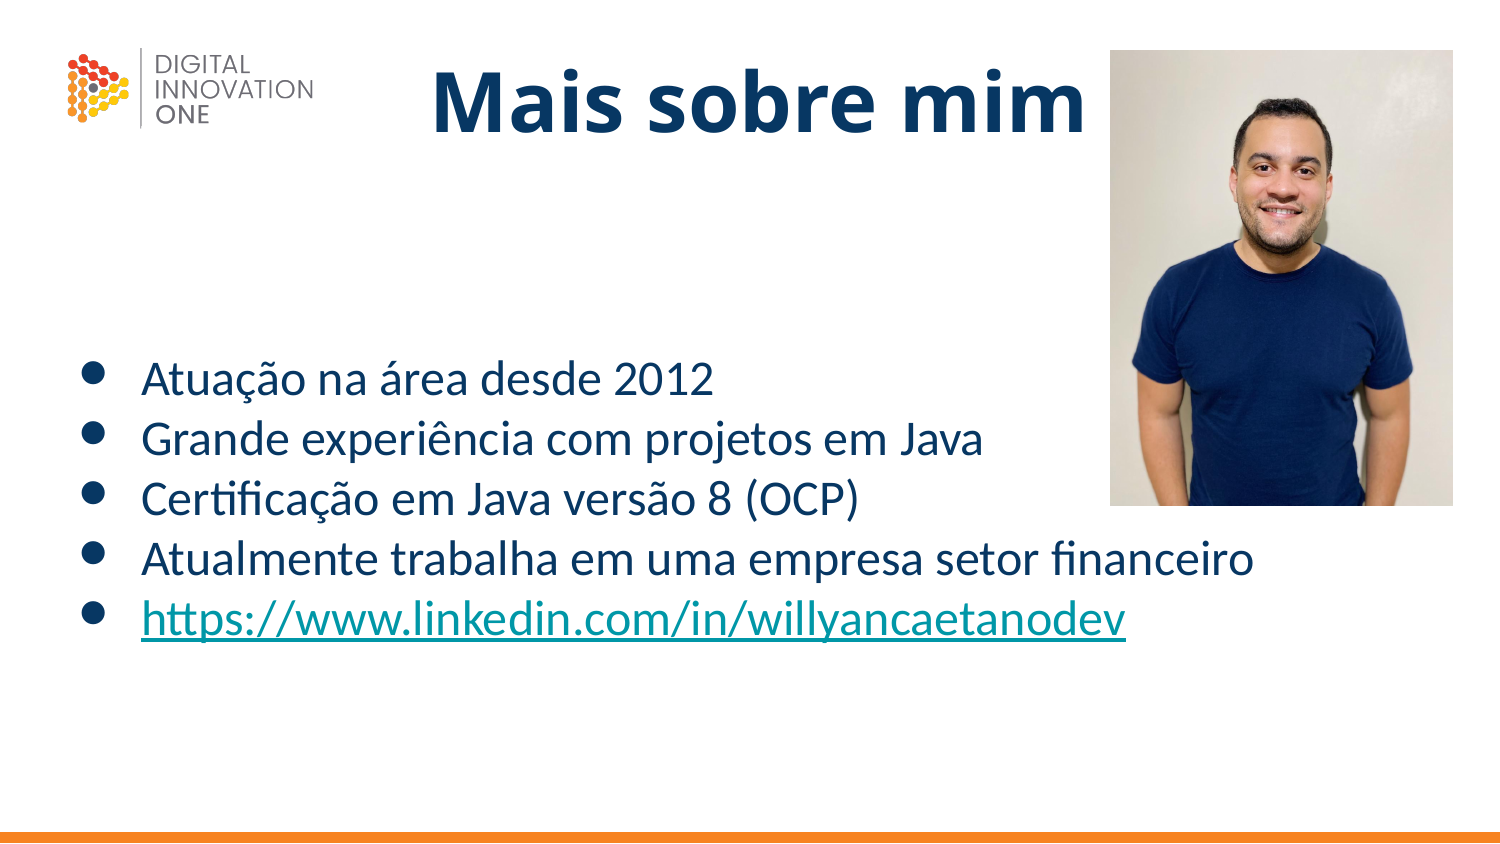

# Mais sobre mim
Atuação na área desde 2012
Grande experiência com projetos em Java
Certificação em Java versão 8 (OCP)
Atualmente trabalha em uma empresa setor financeiro
https://www.linkedin.com/in/willyancaetanodev